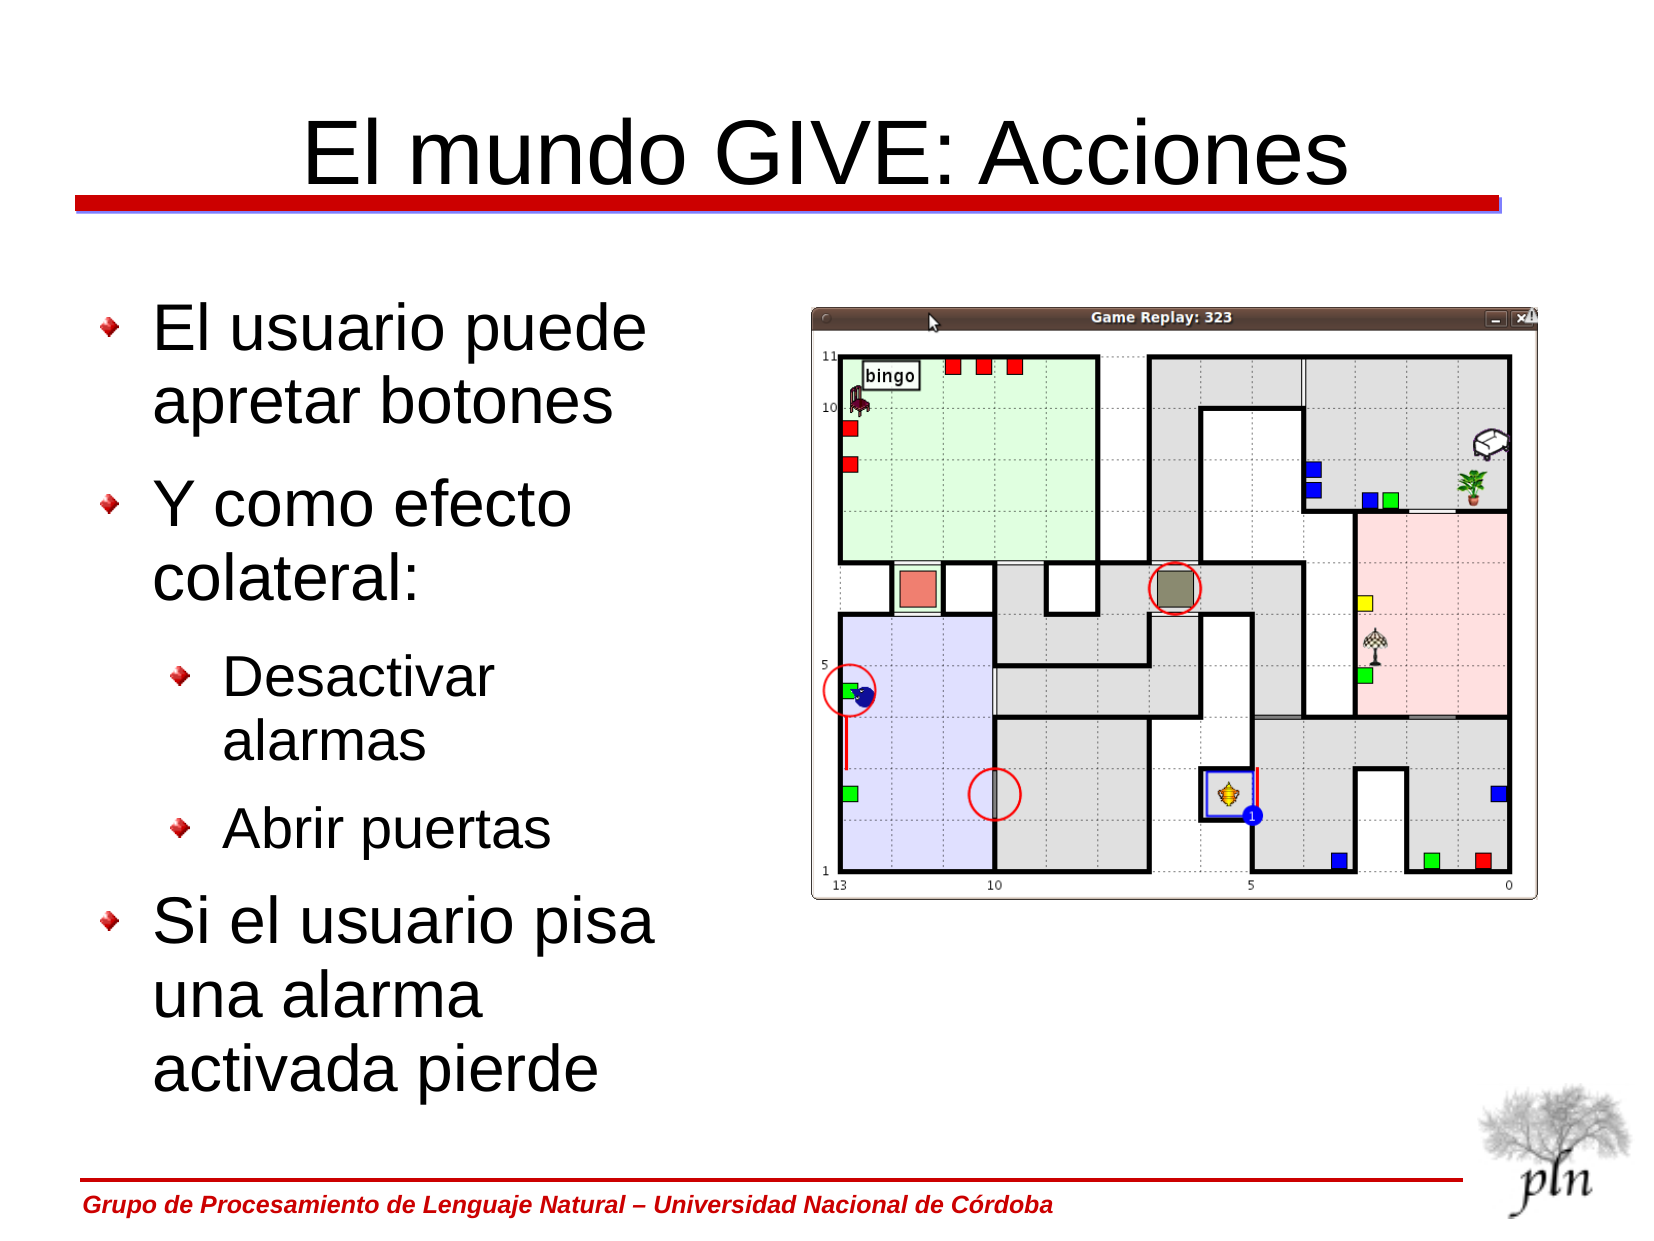

# El mundo GIVE: Acciones
El usuario puede apretar botones
Y como efecto colateral:
Desactivar alarmas
Abrir puertas
Si el usuario pisa una alarma activada pierde